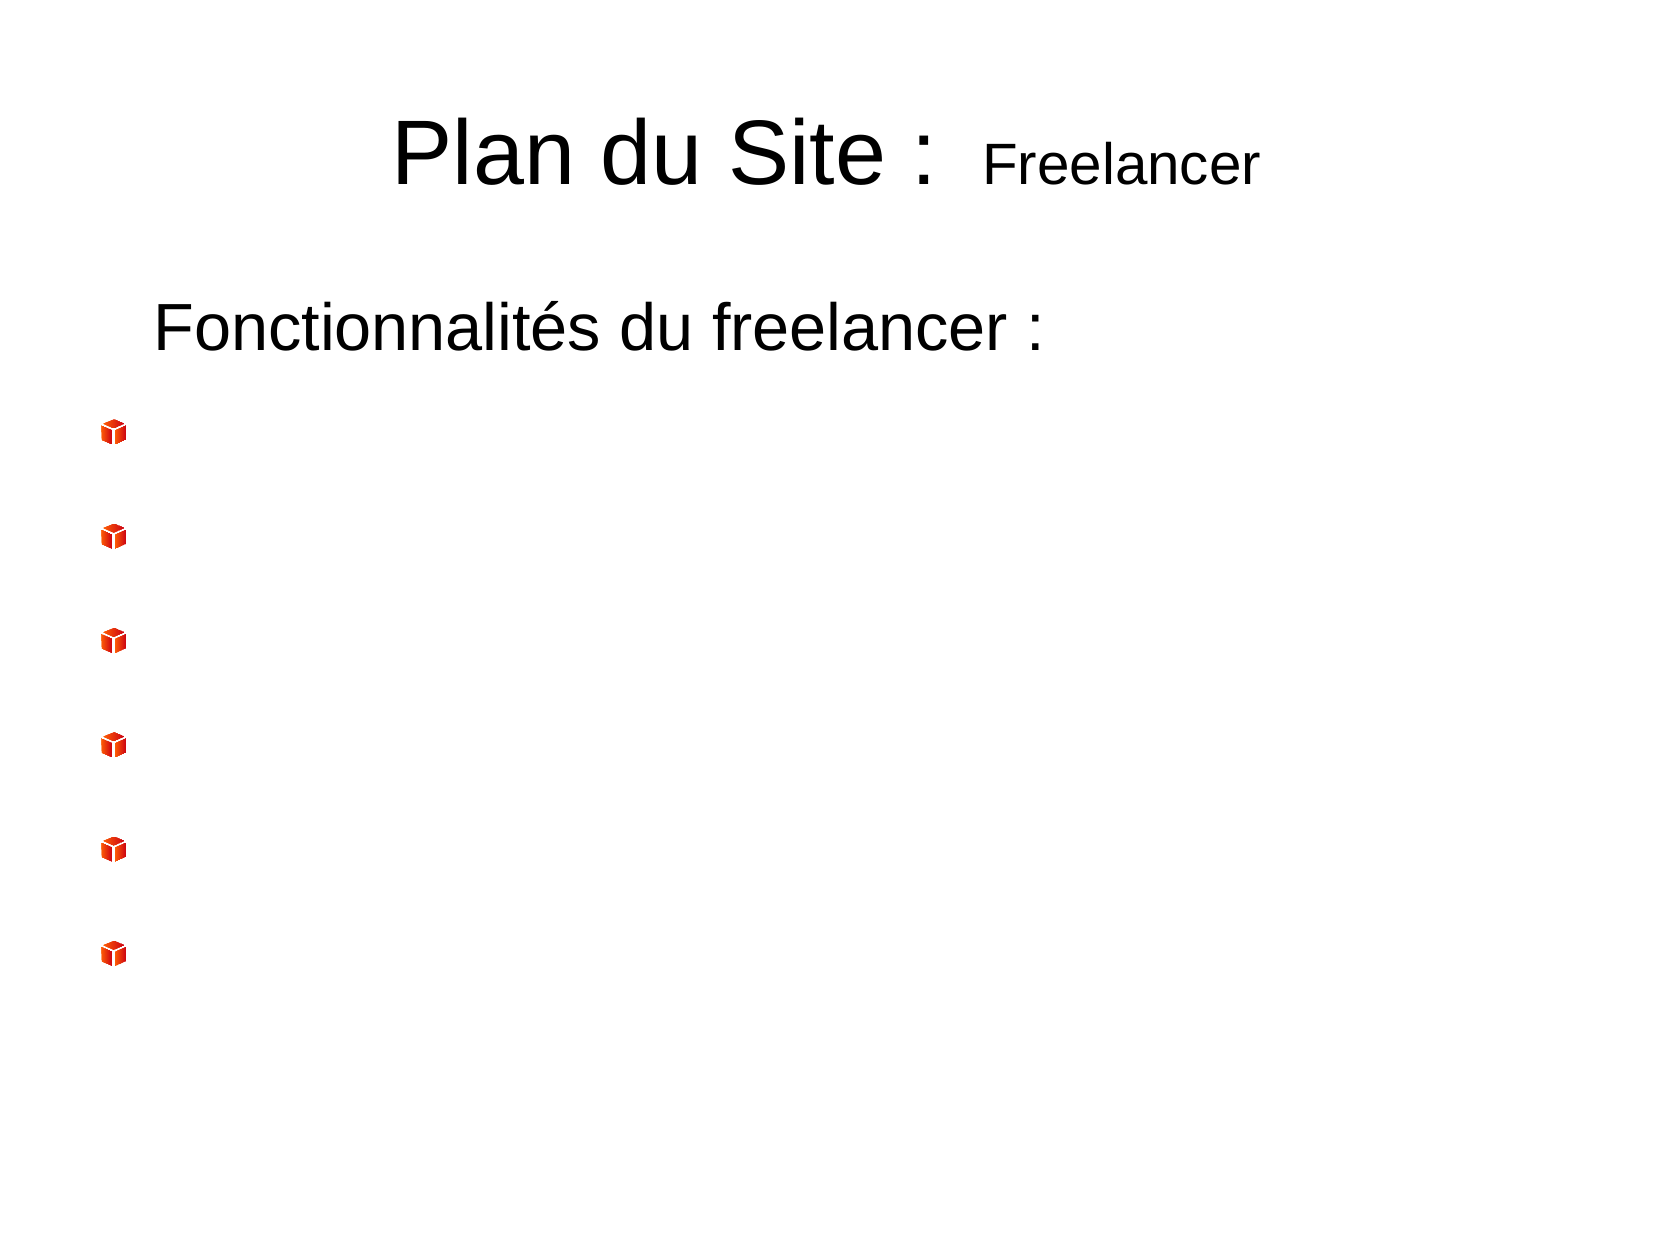

# Plan du Site : 	Freelancer
Fonctionnalités du freelancer :